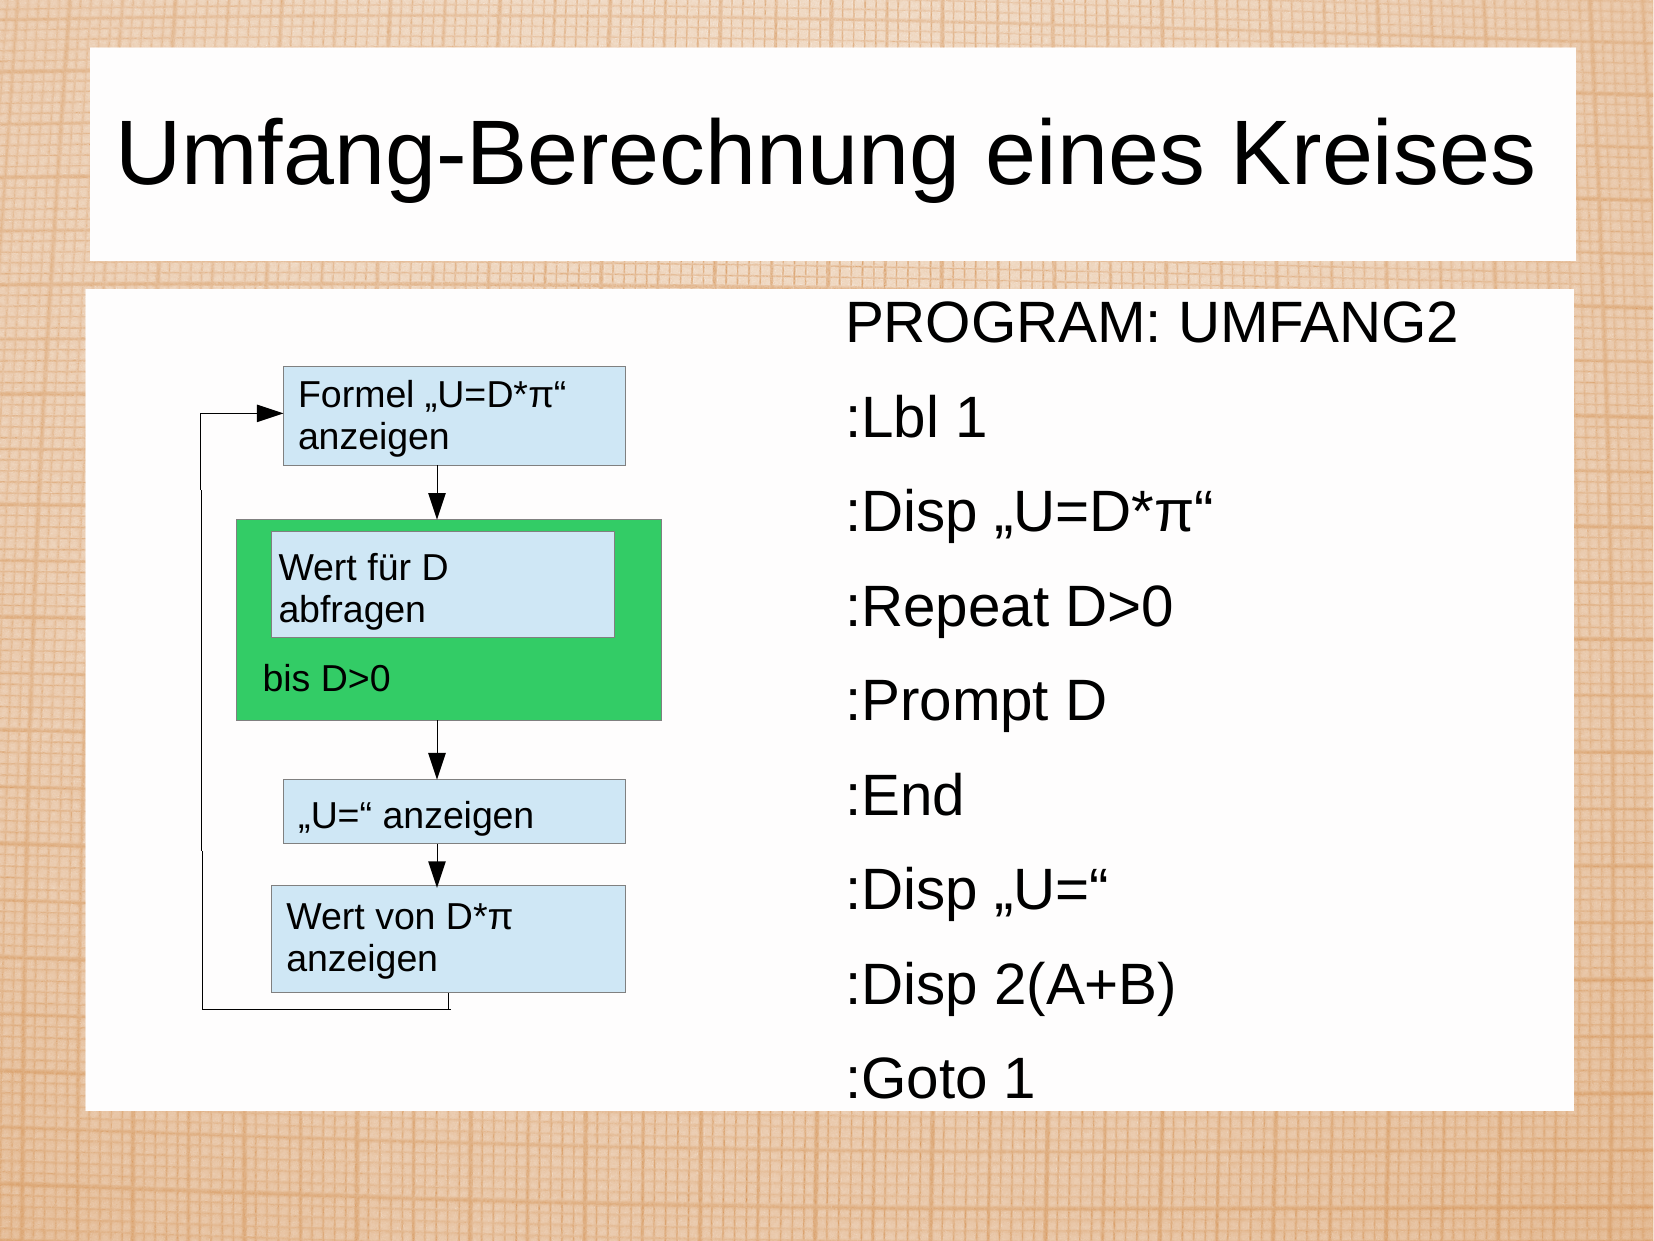

# Umfang-Berechnung eines Kreises
PROGRAM: UMFANG2
:Lbl 1
:Disp „U=D*π“
:Repeat D>0
:Prompt D
:End
:Disp „U=“
:Disp 2(A+B)
:Goto 1
Formel „U=D*π“
anzeigen
Wert für D abfragen
bis D>0
„U=“ anzeigen
Wert von D*π anzeigen